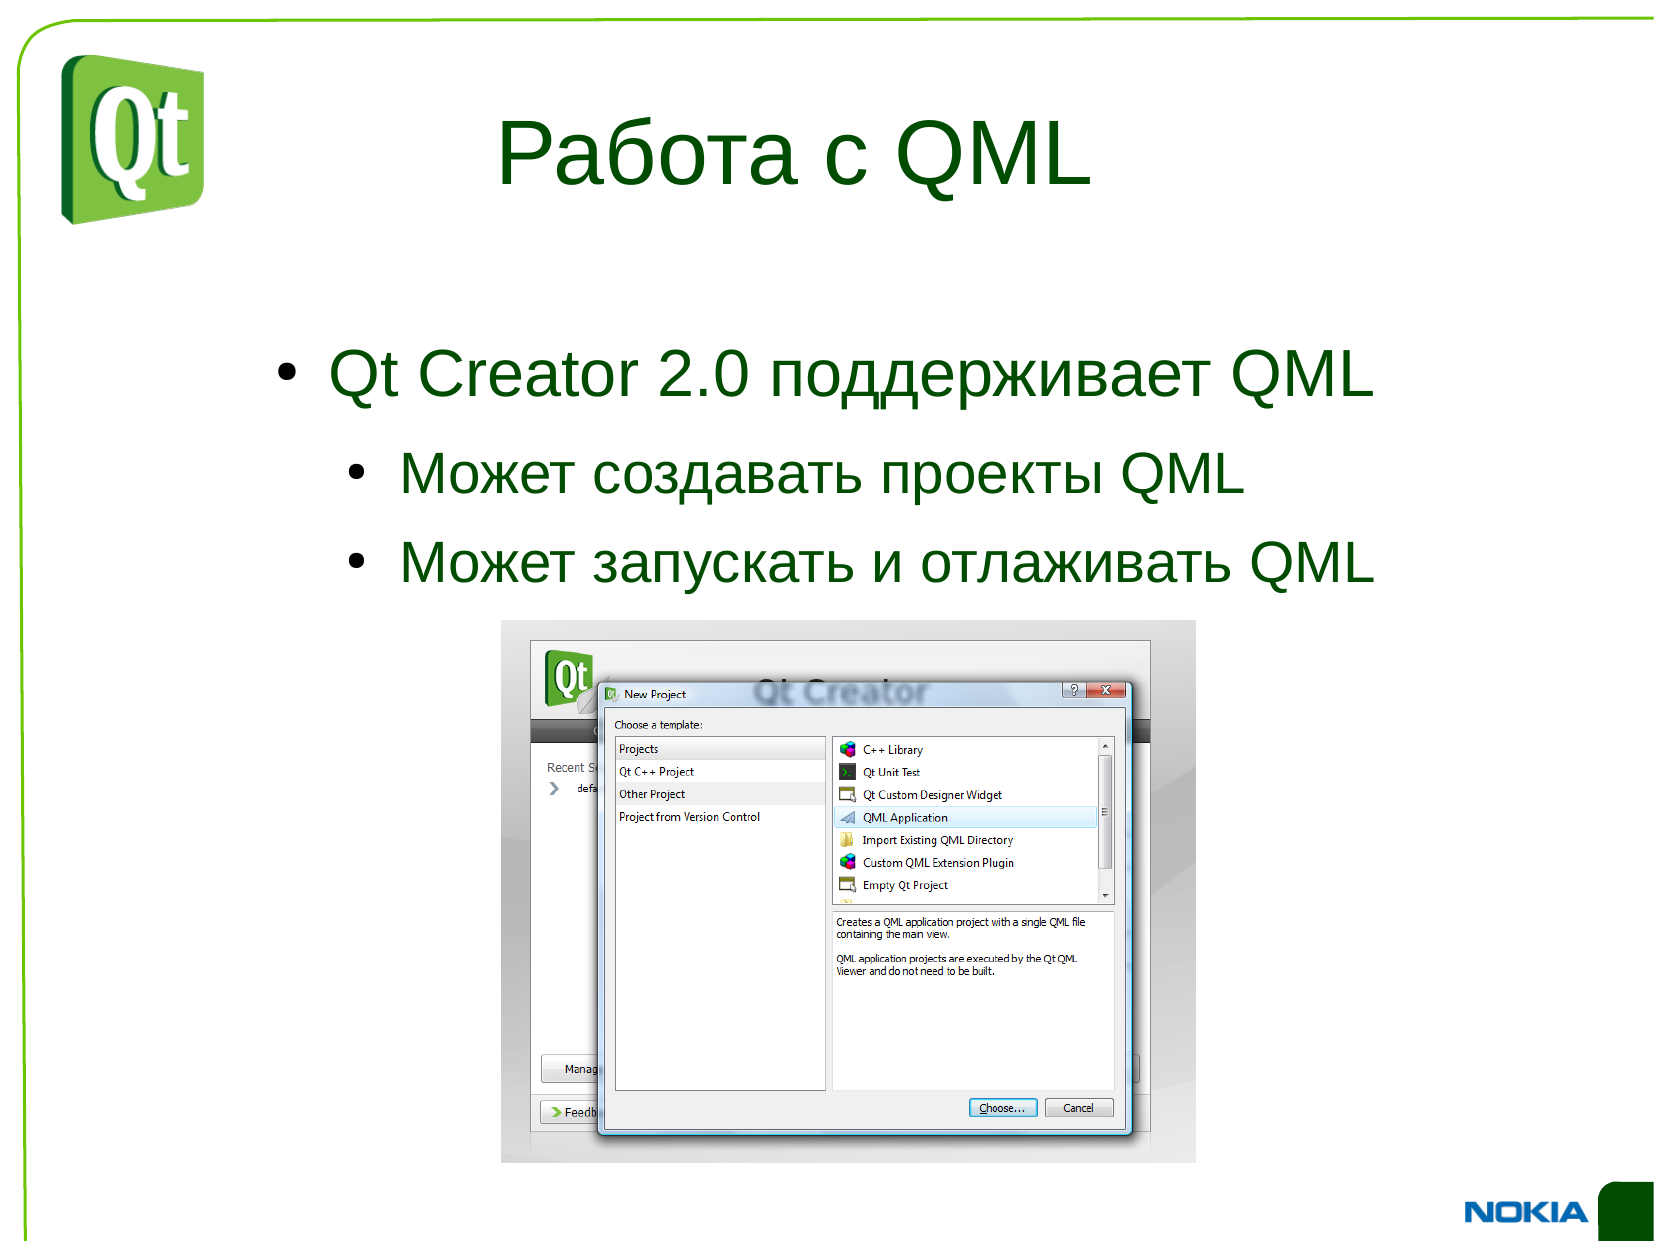

# Работа с QML
Qt Creator 2.0 поддерживает QML
Может создавать проекты QML
Может запускать и отлаживать QML